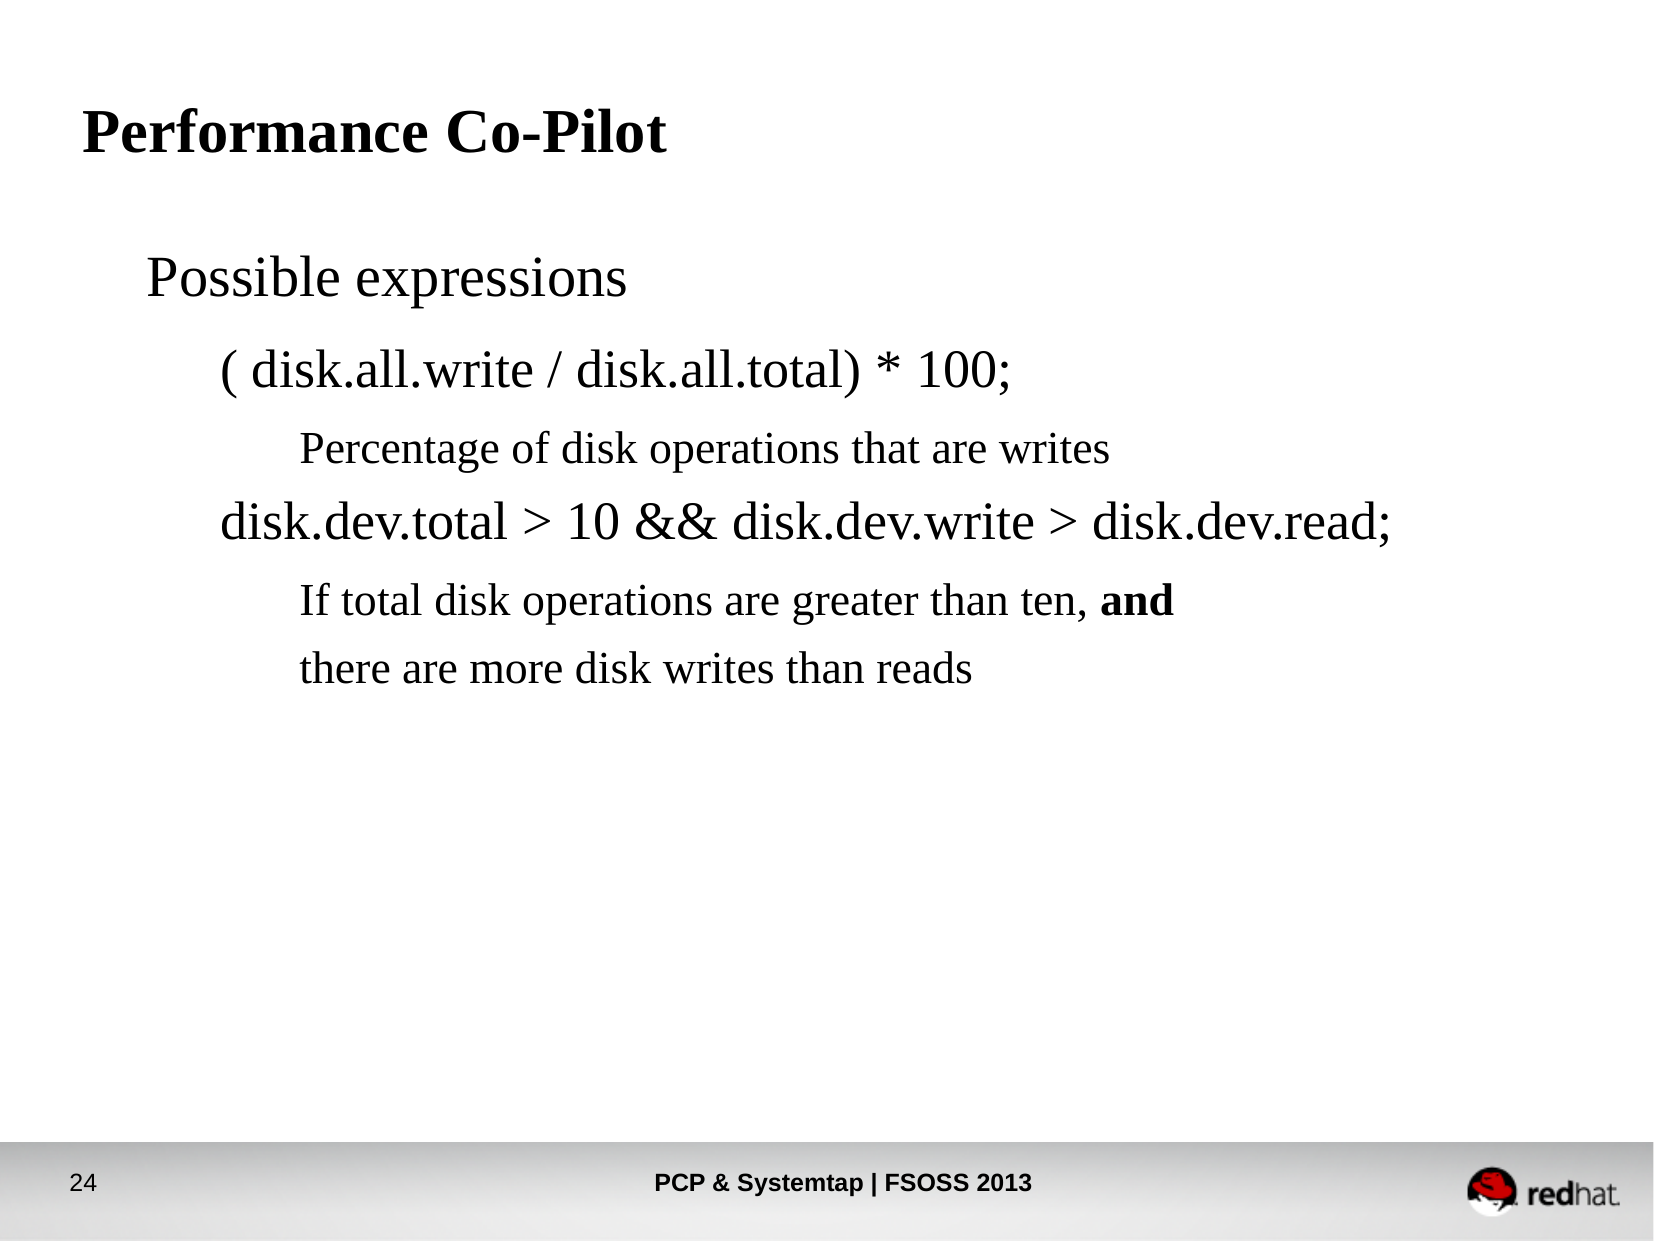

# Performance Co-Pilot
Possible expressions
( disk.all.write / disk.all.total) * 100;
Percentage of disk operations that are writes
disk.dev.total > 10 && disk.dev.write > disk.dev.read;
If total disk operations are greater than ten, and
there are more disk writes than reads